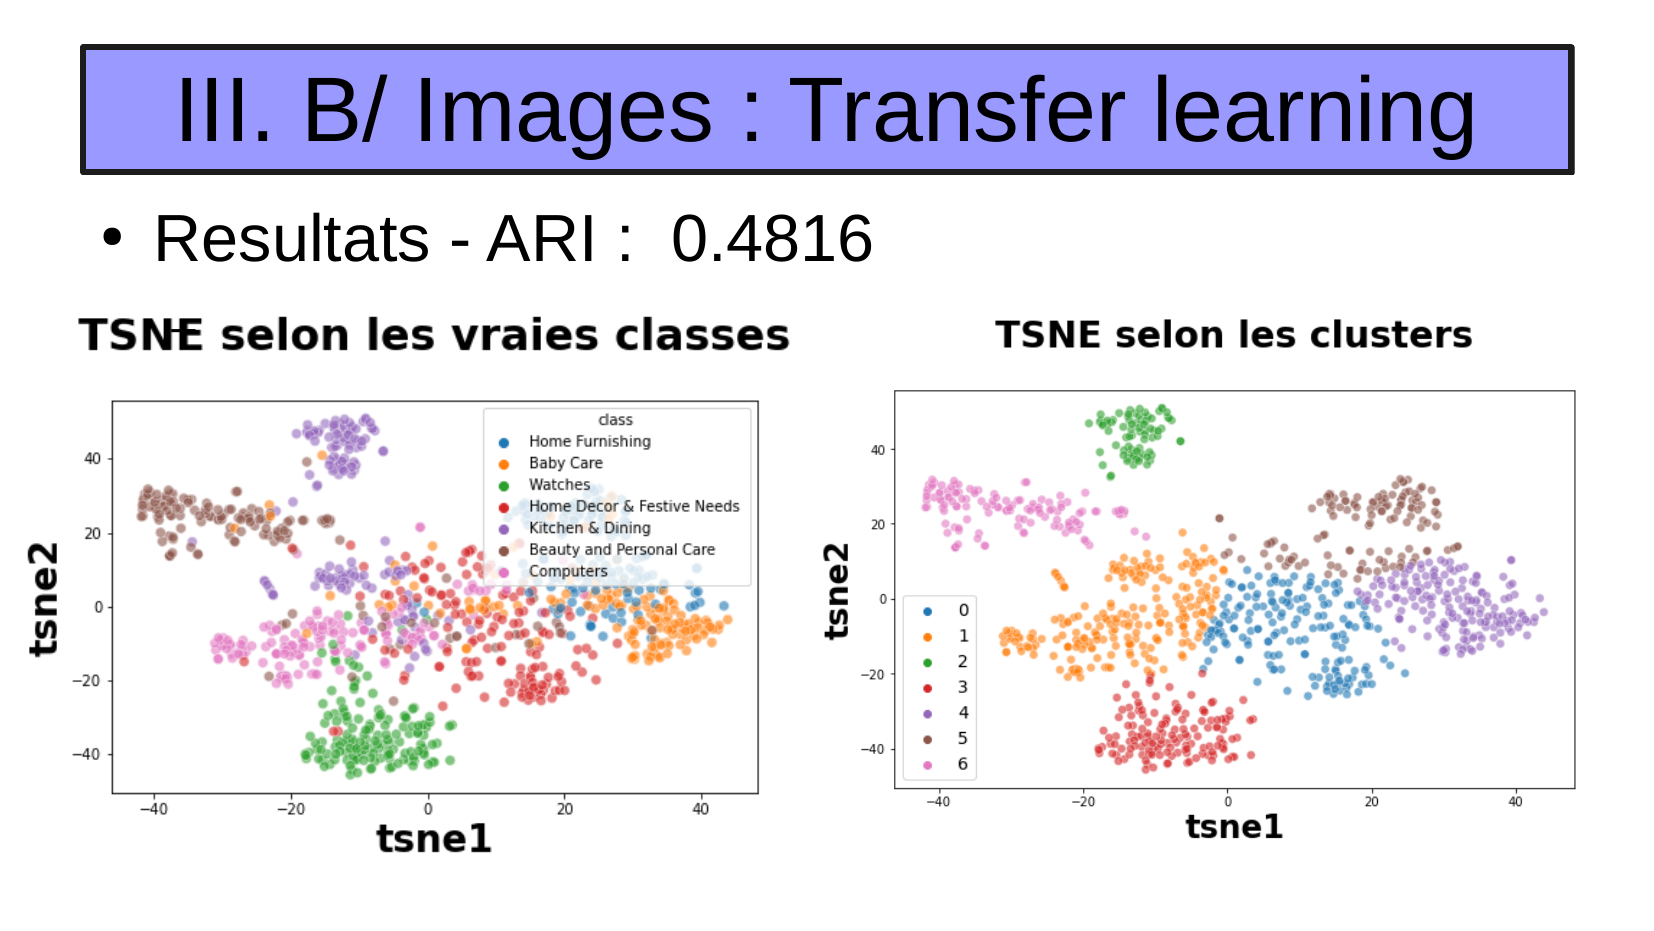

III. B/ Images : Transfer learning
# Resultats - ARI : 0.4816